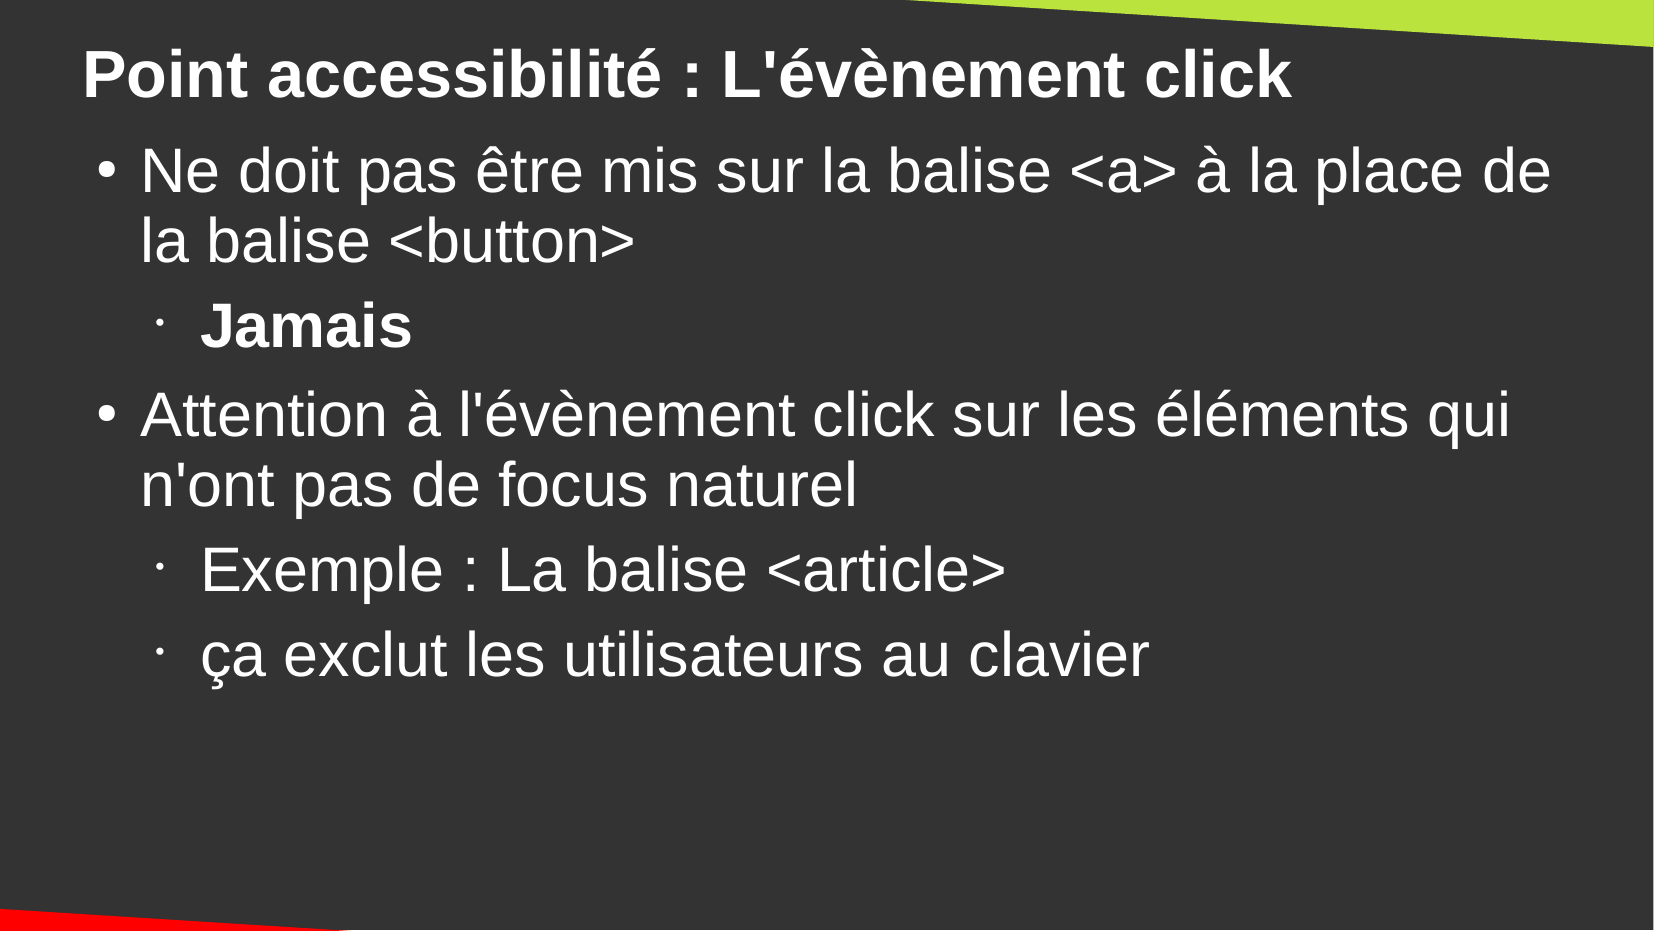

# Point accessibilité : L'évènement click
Ne doit pas être mis sur la balise <a> à la place de la balise <button>
Jamais
Attention à l'évènement click sur les éléments qui n'ont pas de focus naturel
Exemple : La balise <article>
ça exclut les utilisateurs au clavier